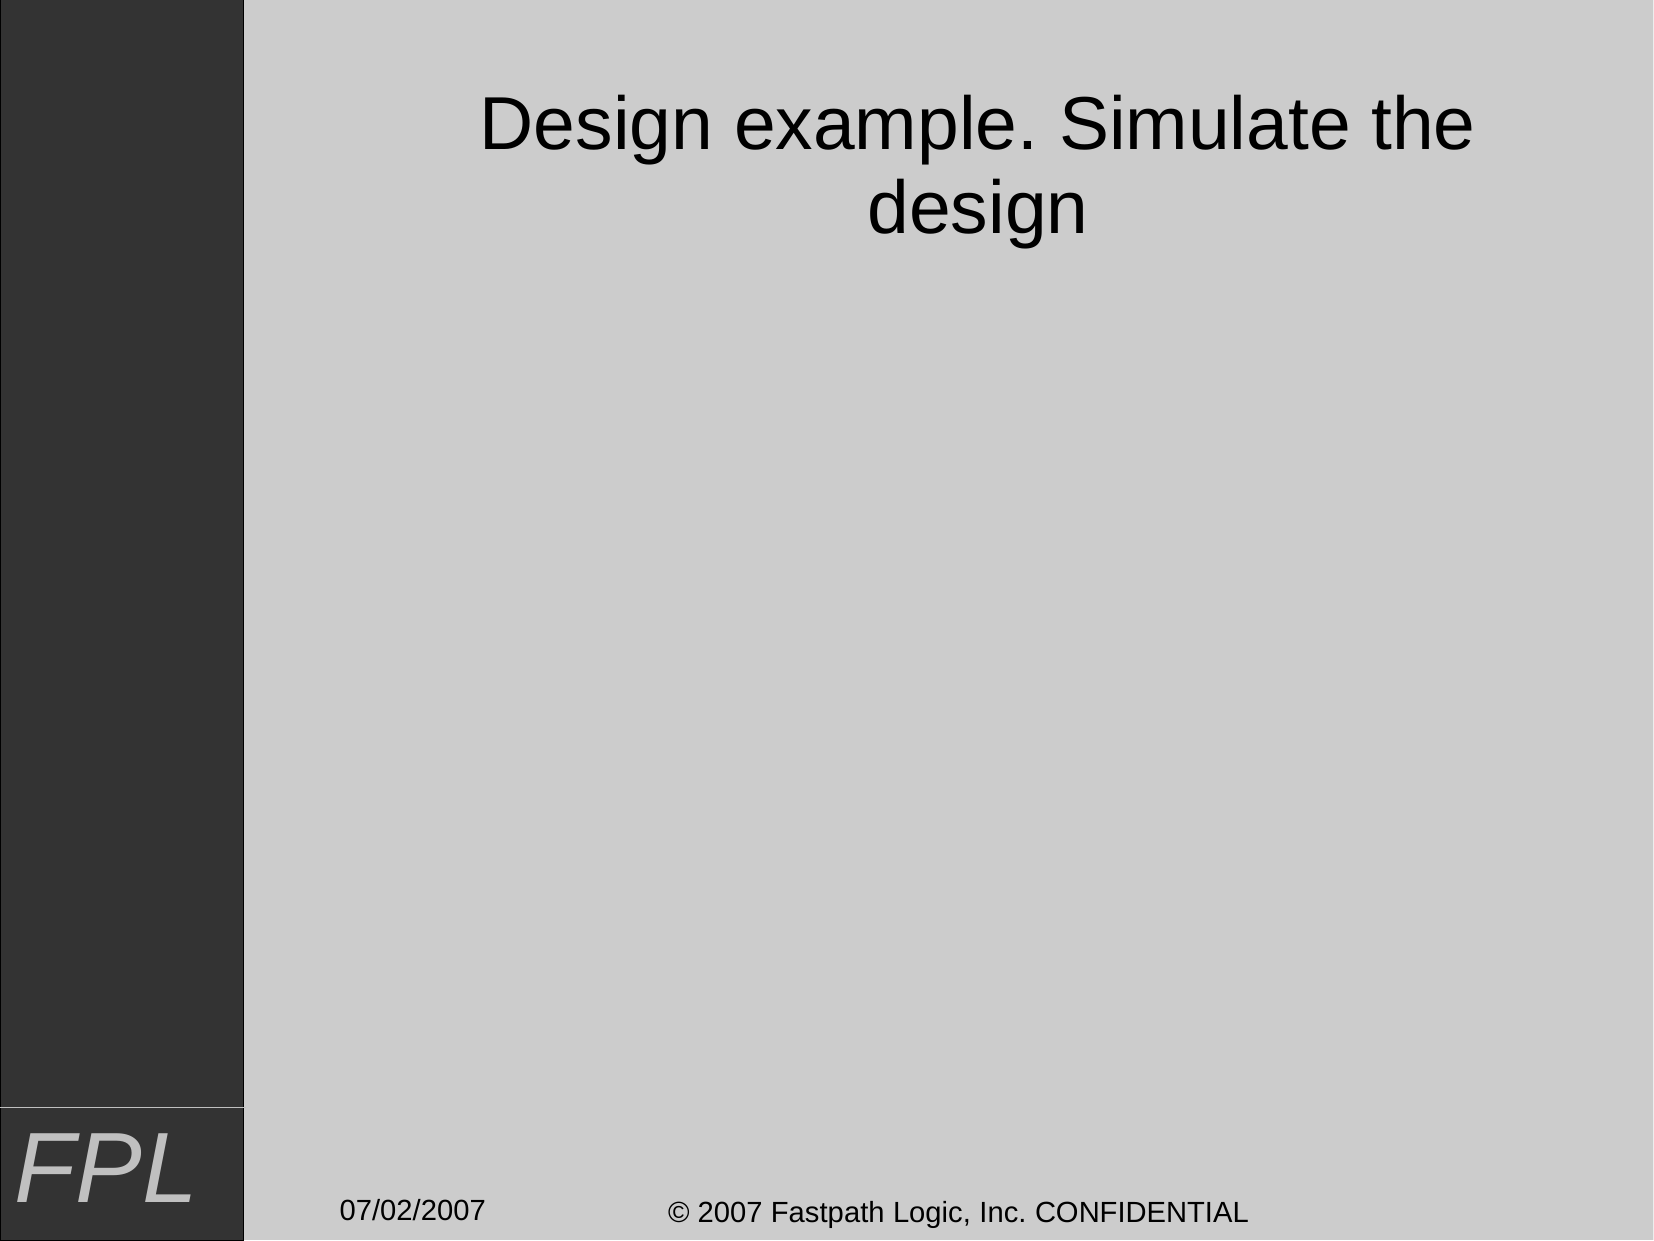

# Design example. Simulate the design
07/02/2007
© 2007 FASTPATH LOGIC INC.